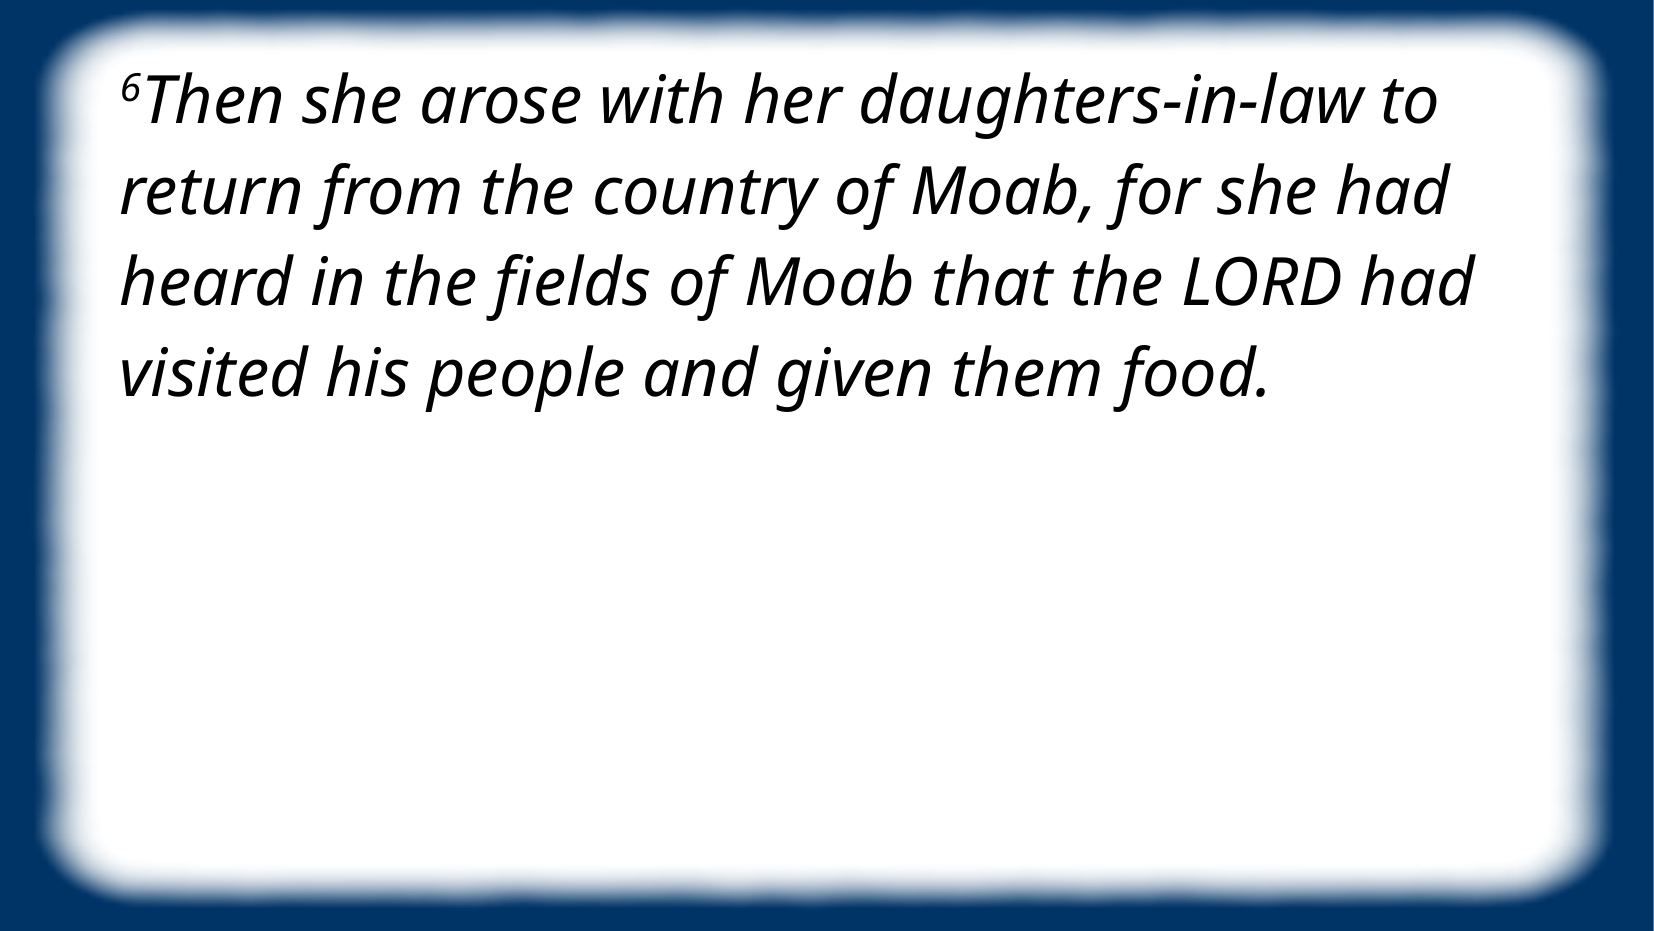

6Then she arose with her daughters-in-law to return from the country of Moab, for she had heard in the fields of Moab that the LORD had visited his people and given them food.